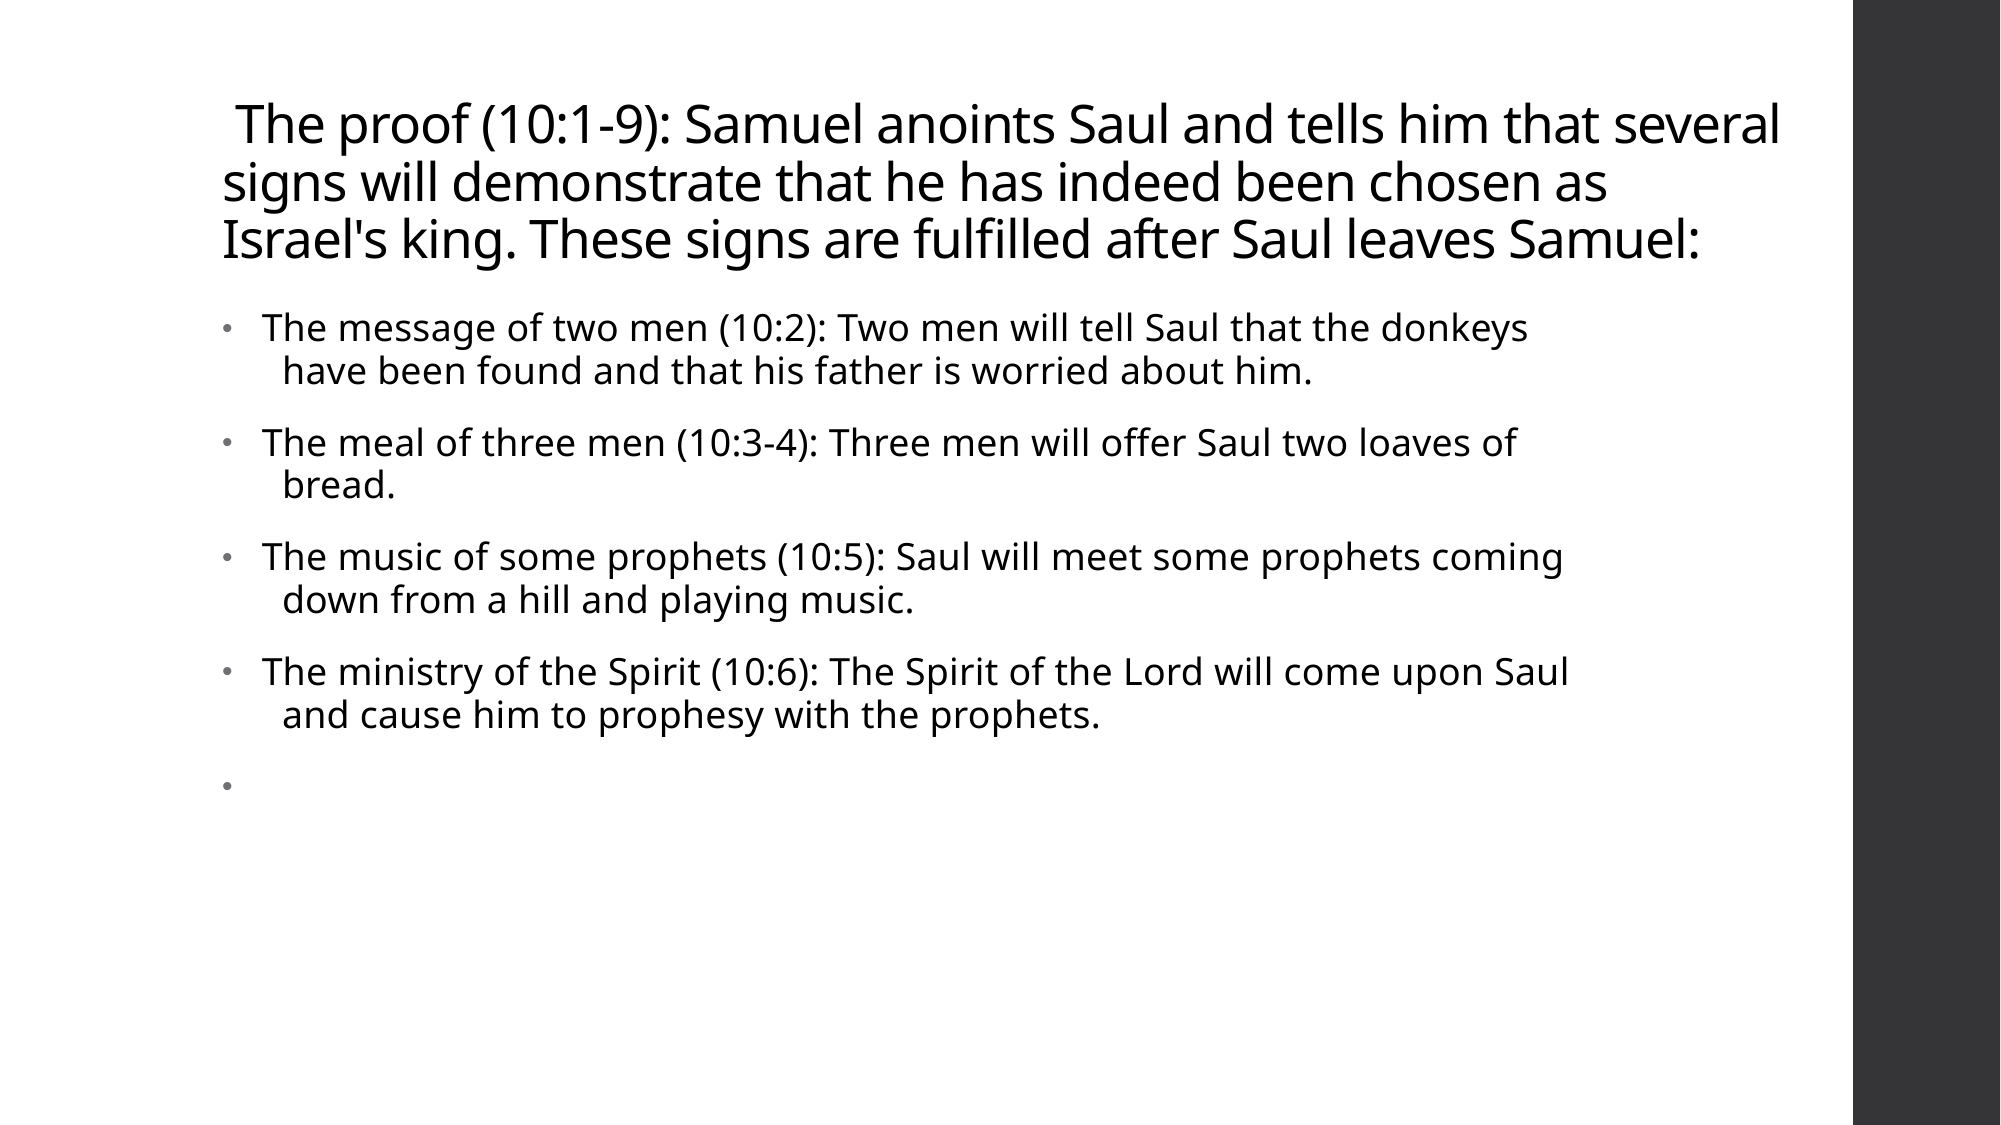

# The proof (10:1-9): Samuel anoints Saul and tells him that several signs will demonstrate that he has indeed been chosen as Israel's king. These signs are fulfilled after Saul leaves Samuel:
 The message of two men (10:2): Two men will tell Saul that the donkeys have been found and that his father is worried about him.
 The meal of three men (10:3-4): Three men will offer Saul two loaves of bread.
 The music of some prophets (10:5): Saul will meet some prophets coming down from a hill and playing music.
 The ministry of the Spirit (10:6): The Spirit of the Lord will come upon Saul and cause him to prophesy with the prophets.